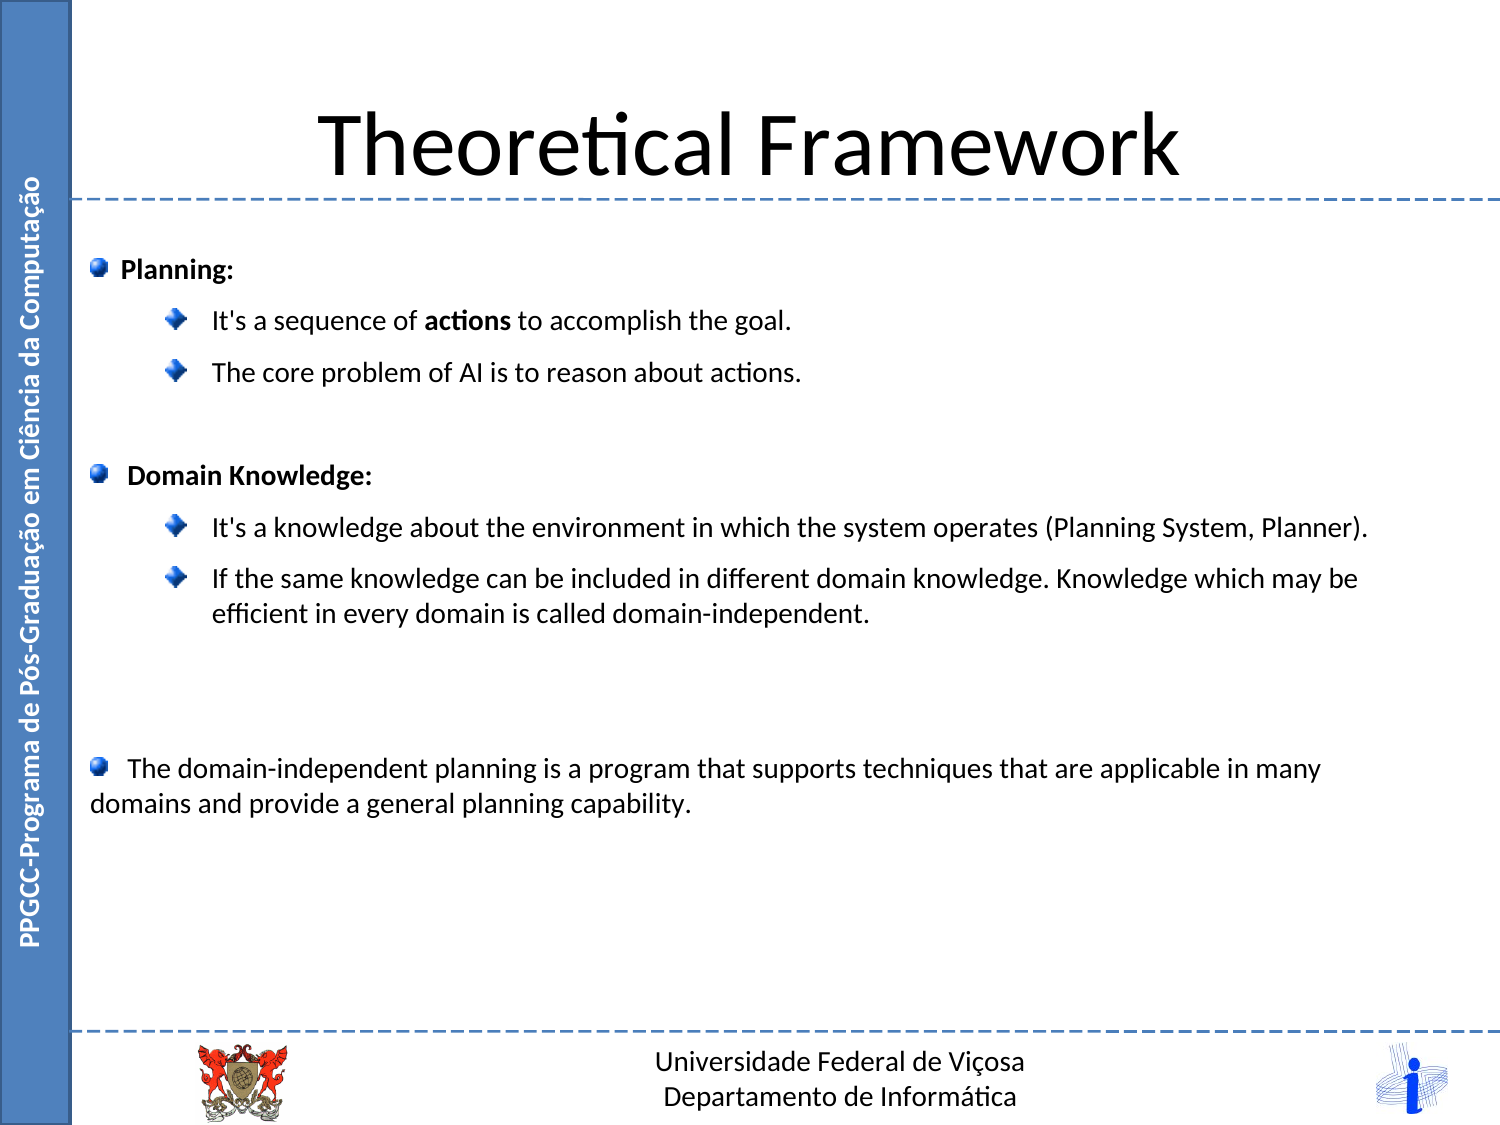

Theoretical Framework
 Planning:
It's a sequence of actions to accomplish the goal.
The core problem of AI is to reason about actions.
 Domain Knowledge:
It's a knowledge about the environment in which the system operates (Planning System, Planner).
If the same knowledge can be included in different domain knowledge. Knowledge which may be efficient in every domain is called domain-independent.
 The domain-independent planning is a program that supports techniques that are applicable in many domains and provide a general planning capability.
PPGCC-Programa de Pós-Graduação em Ciência da Computação
Universidade Federal de Viçosa
Departamento de Informática